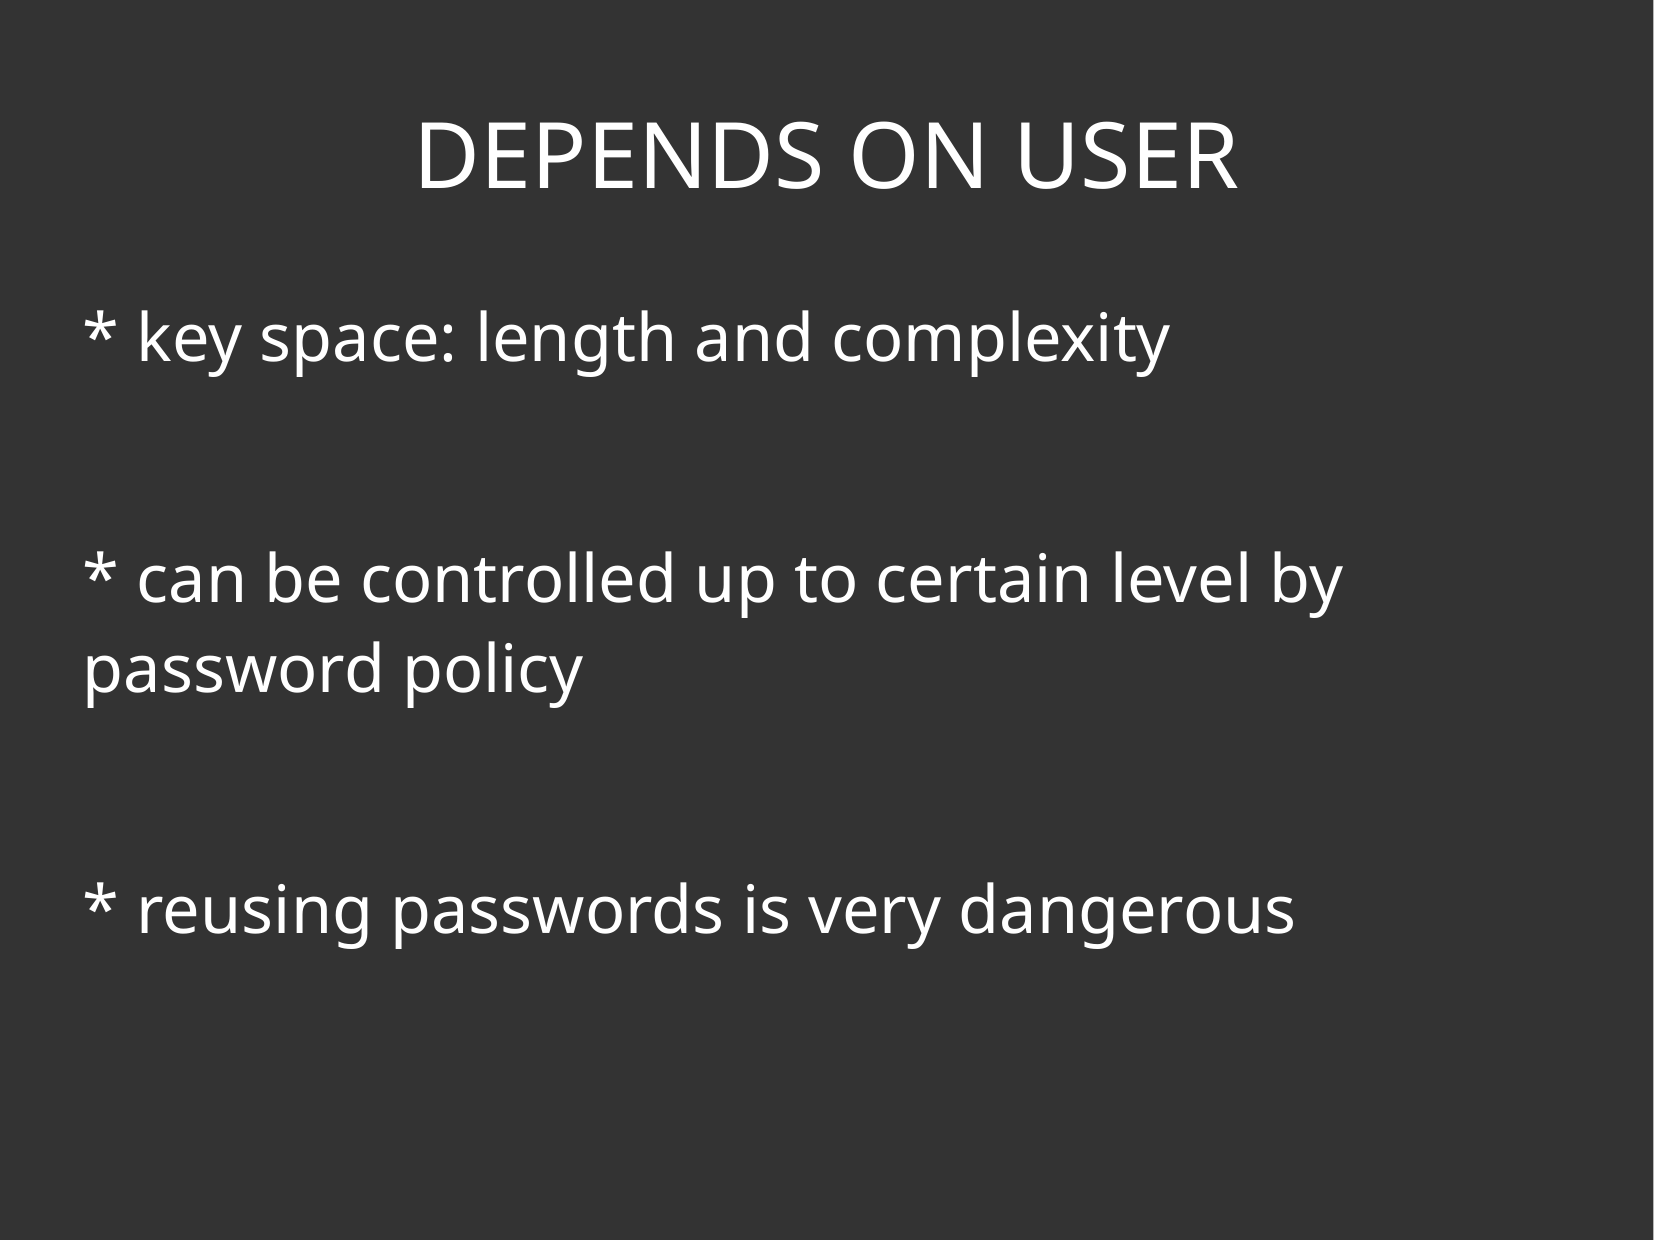

# DEPENDS ON USER
* key space: length and complexity
* can be controlled up to certain level by password policy
* reusing passwords is very dangerous